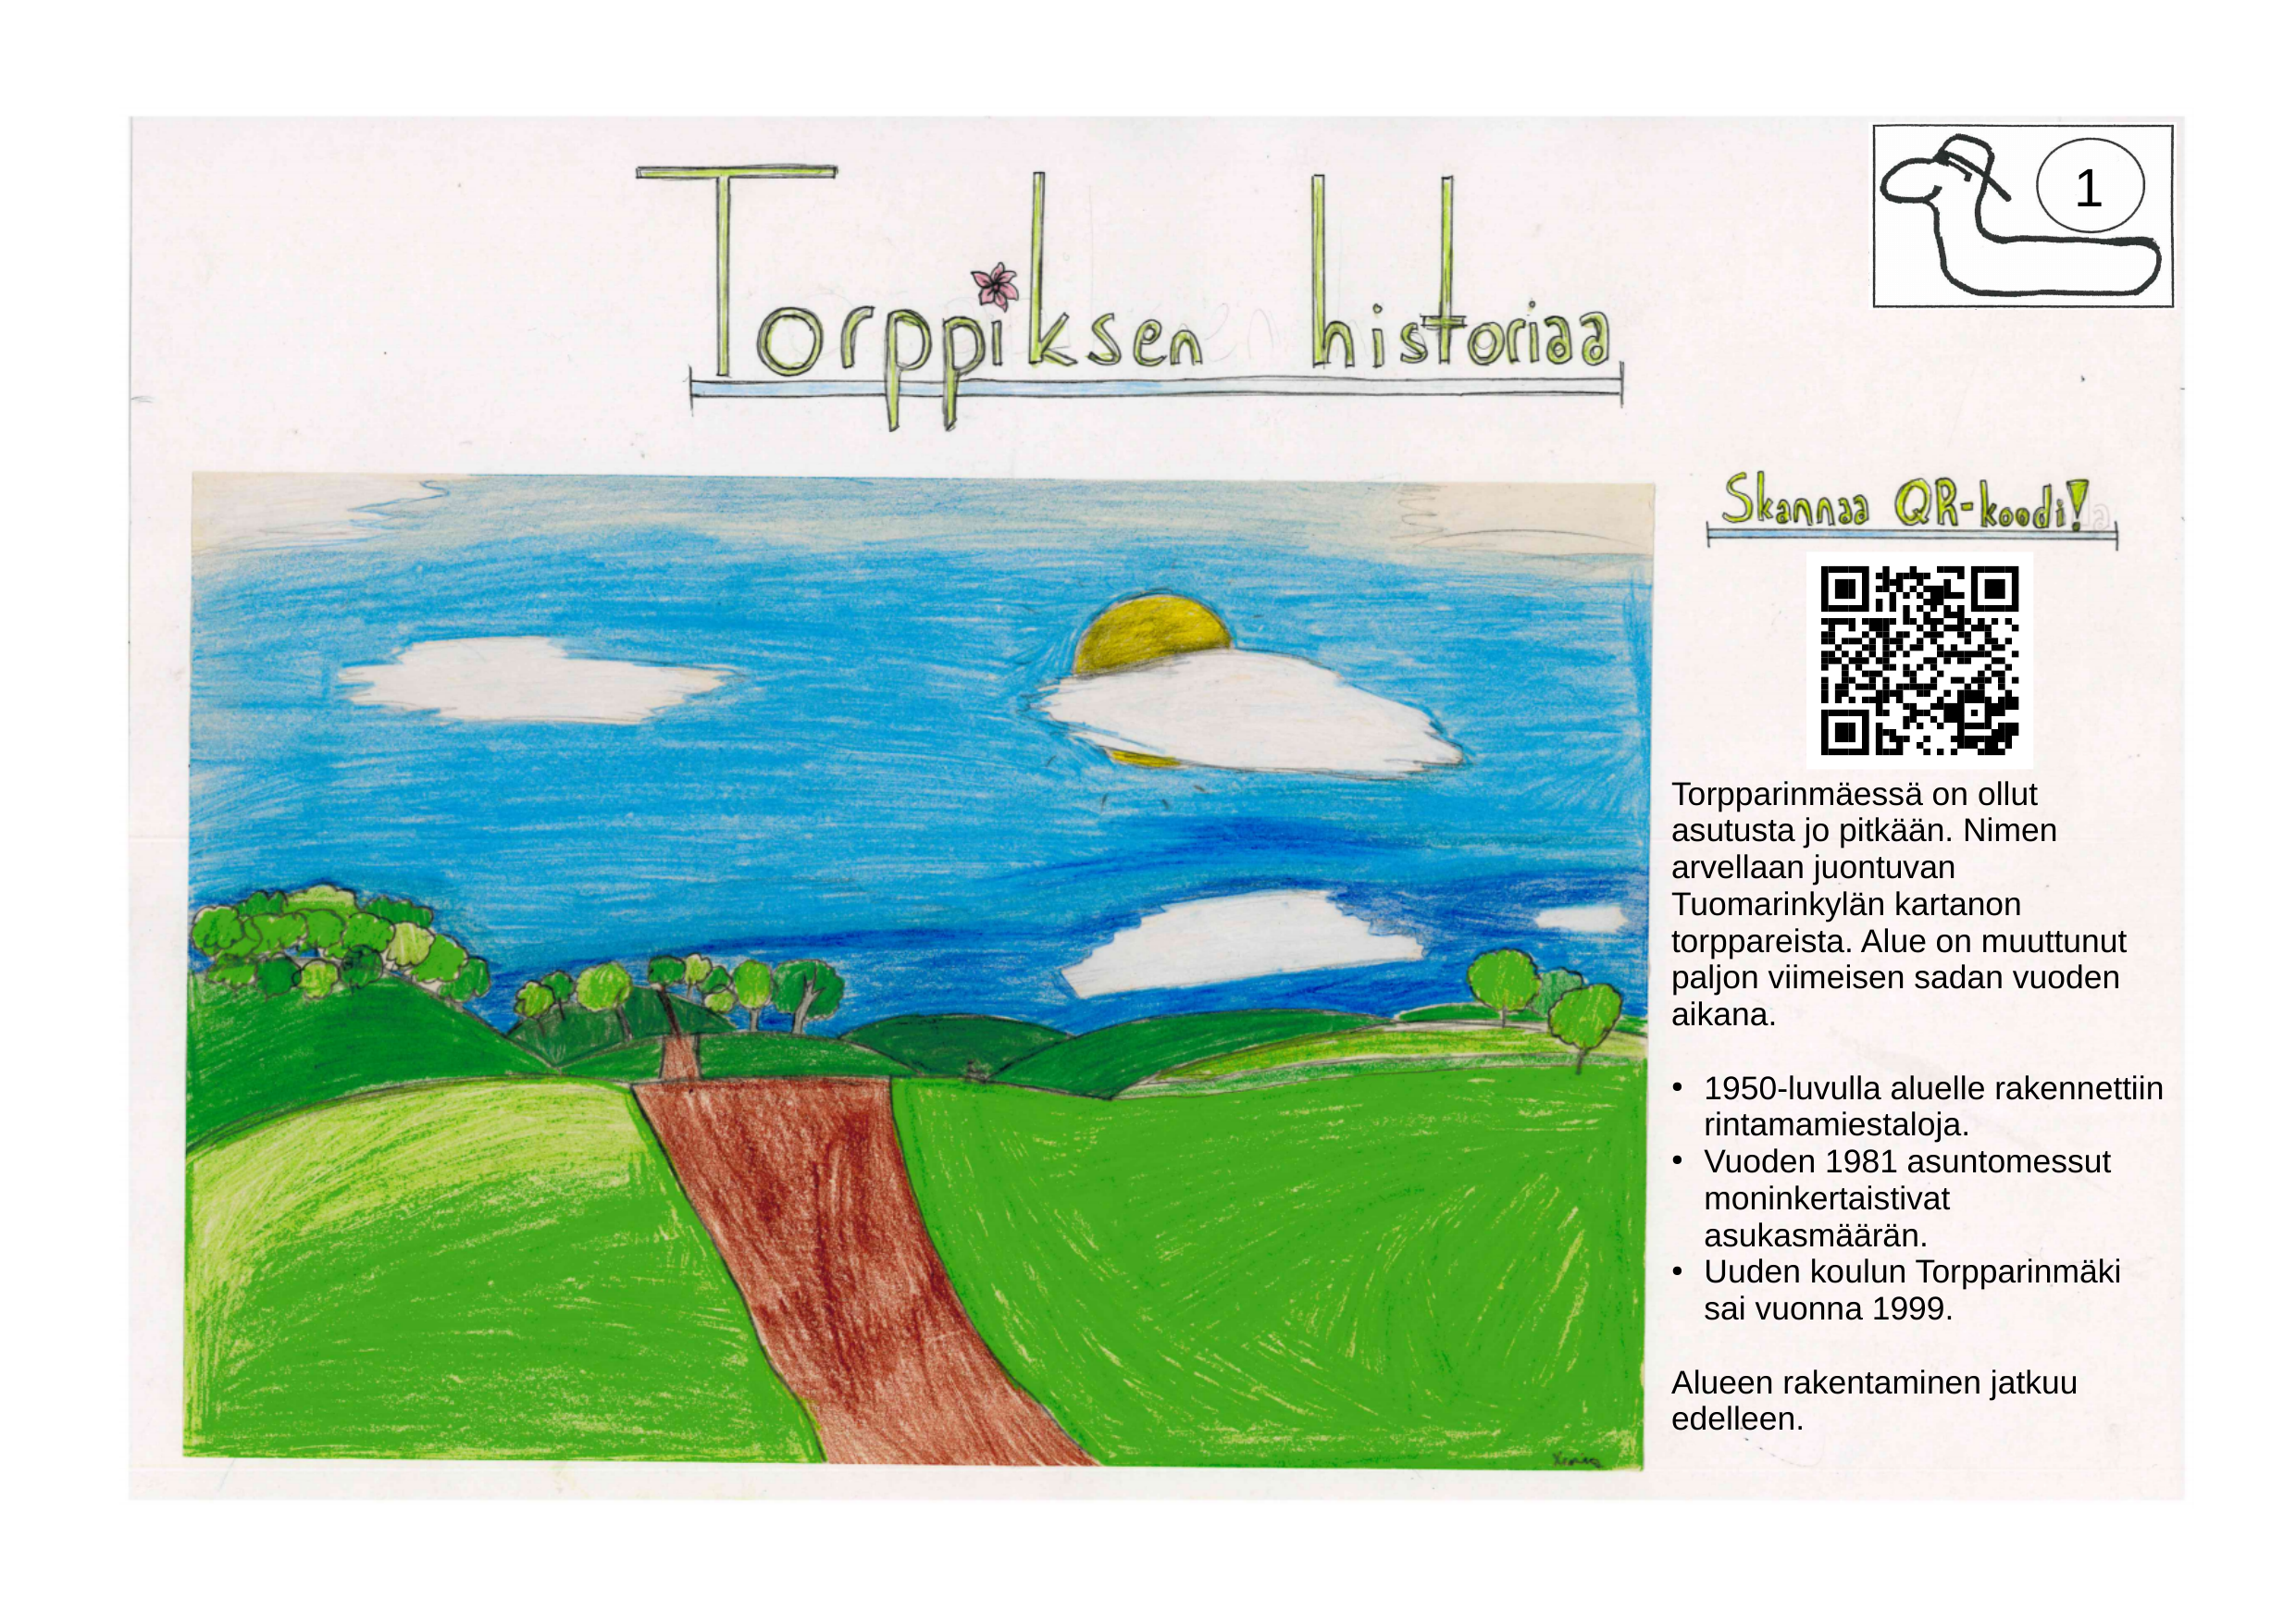

1
Torpparinmäessä on ollut asutusta jo pitkään. Nimen arvellaan juontuvan Tuomarinkylän kartanon torppareista. Alue on muuttunut paljon viimeisen sadan vuoden aikana.
1950-luvulla aluelle rakennettiin rintamamiestaloja.
Vuoden 1981 asuntomessut moninkertaistivat asukasmäärän.
Uuden koulun Torpparinmäki sai vuonna 1999.
Alueen rakentaminen jatkuu edelleen.